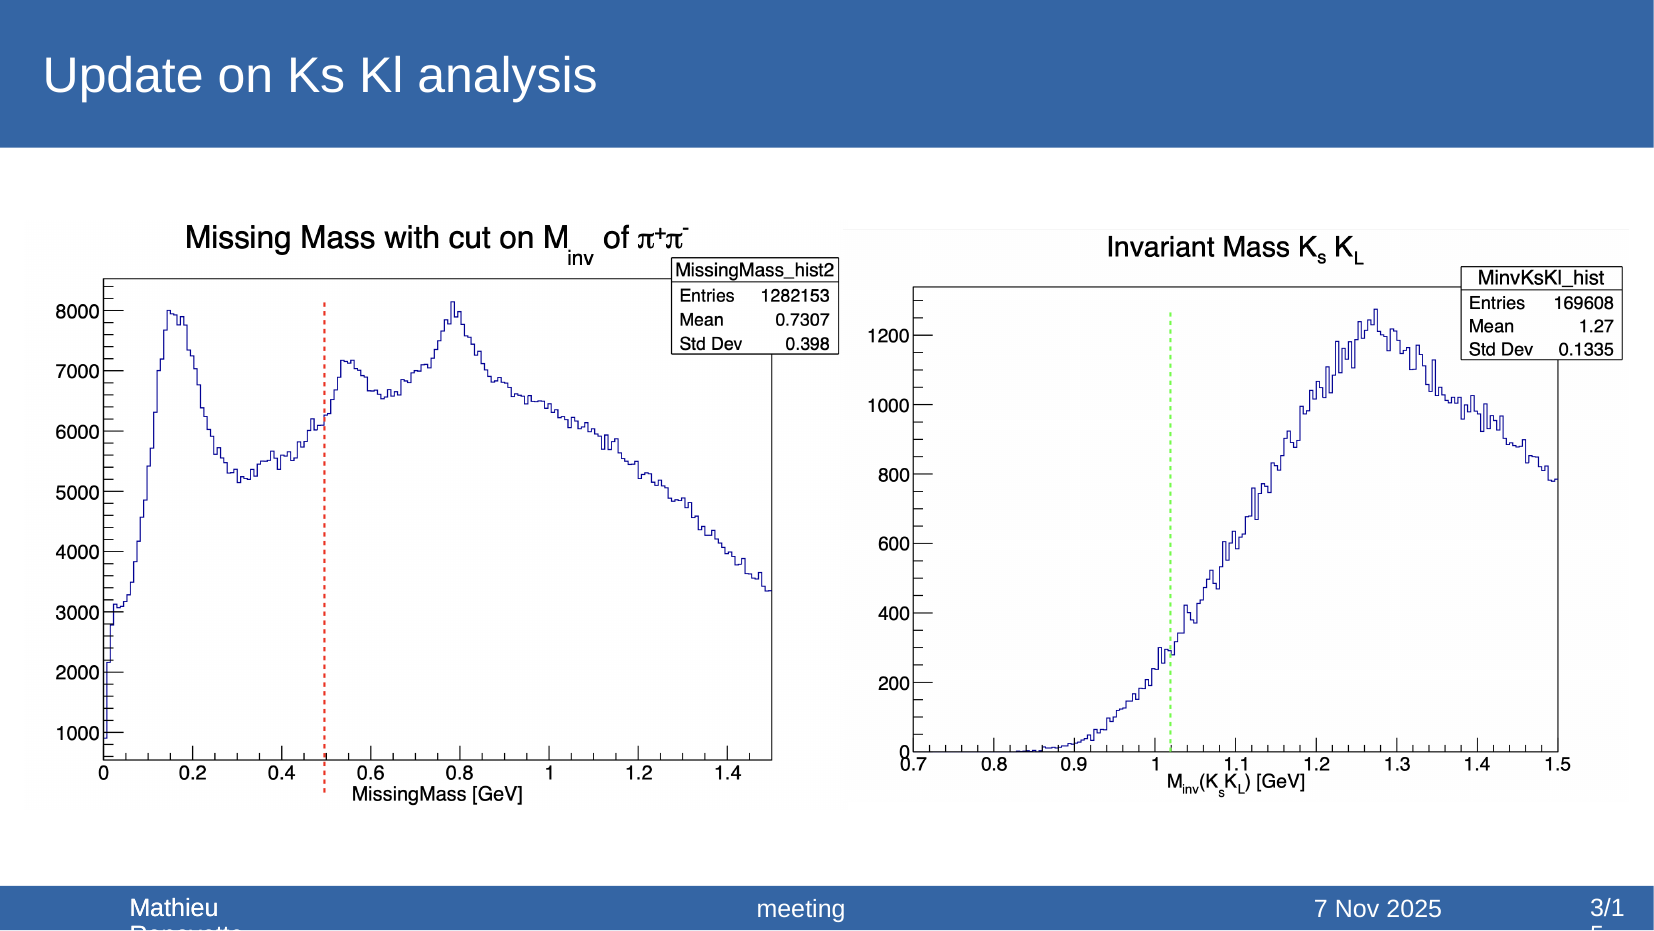

Update on Ks Kl analysis
Mathieu Ronayette
3/15
Mathieu Ronayette
 meeting
7 Nov 2025